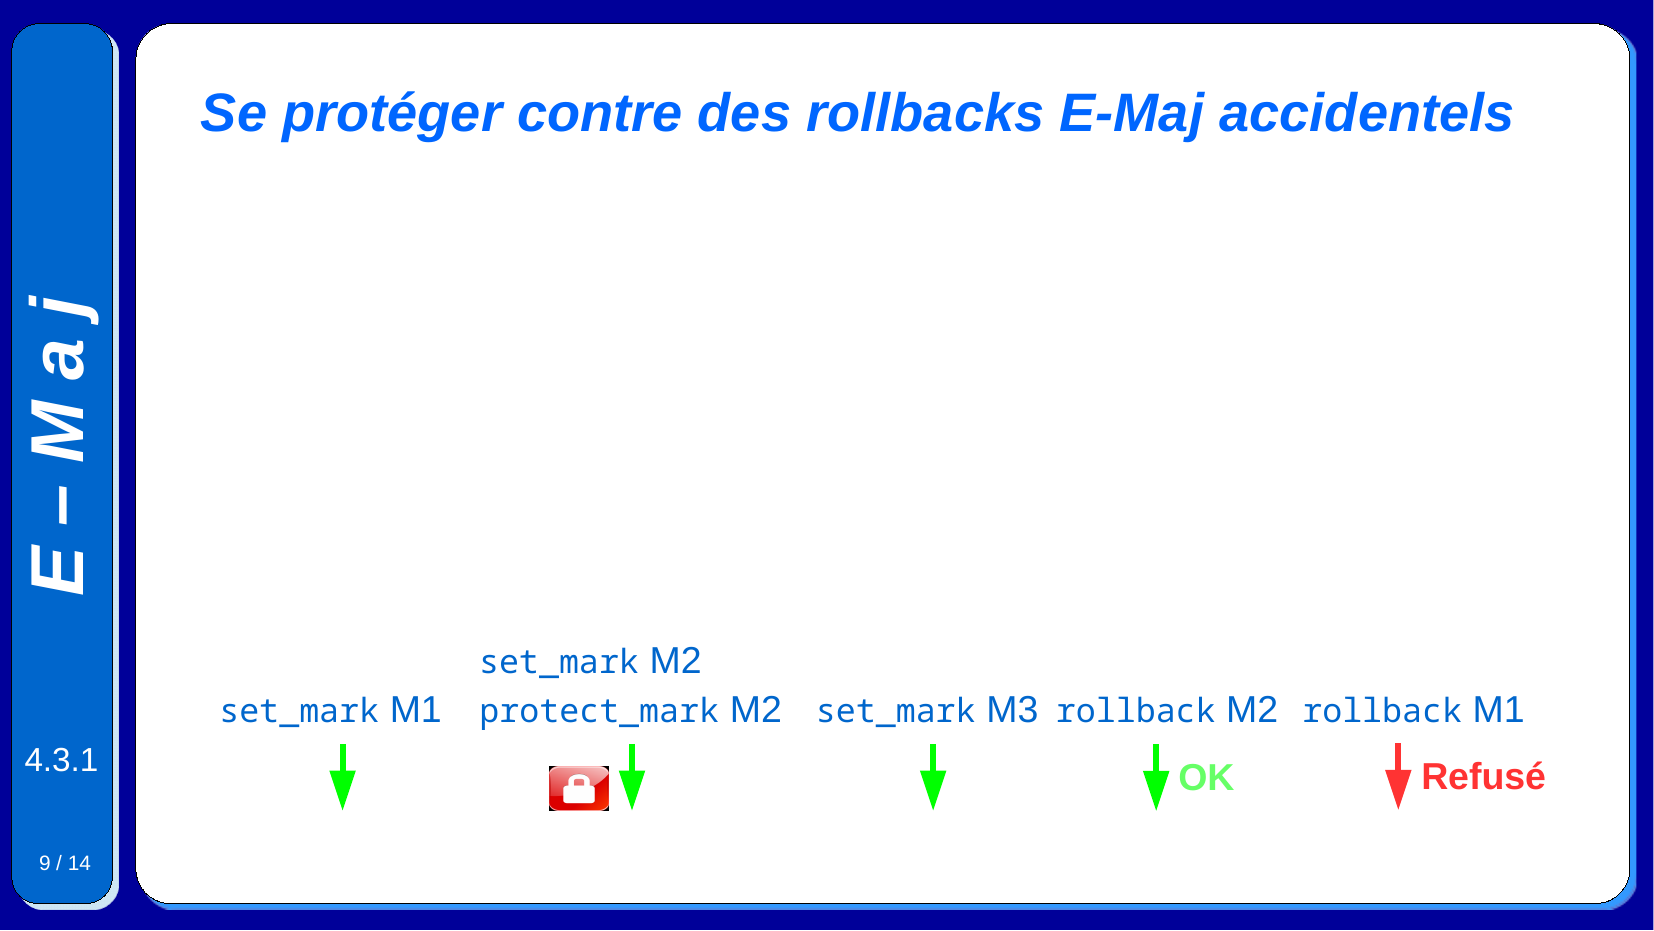

# Se protéger contre des rollbacks E-Maj accidentels
set_mark M2
set_mark M1
protect_mark M2
set_mark M3
rollback M2
rollback M1
Refusé
OK